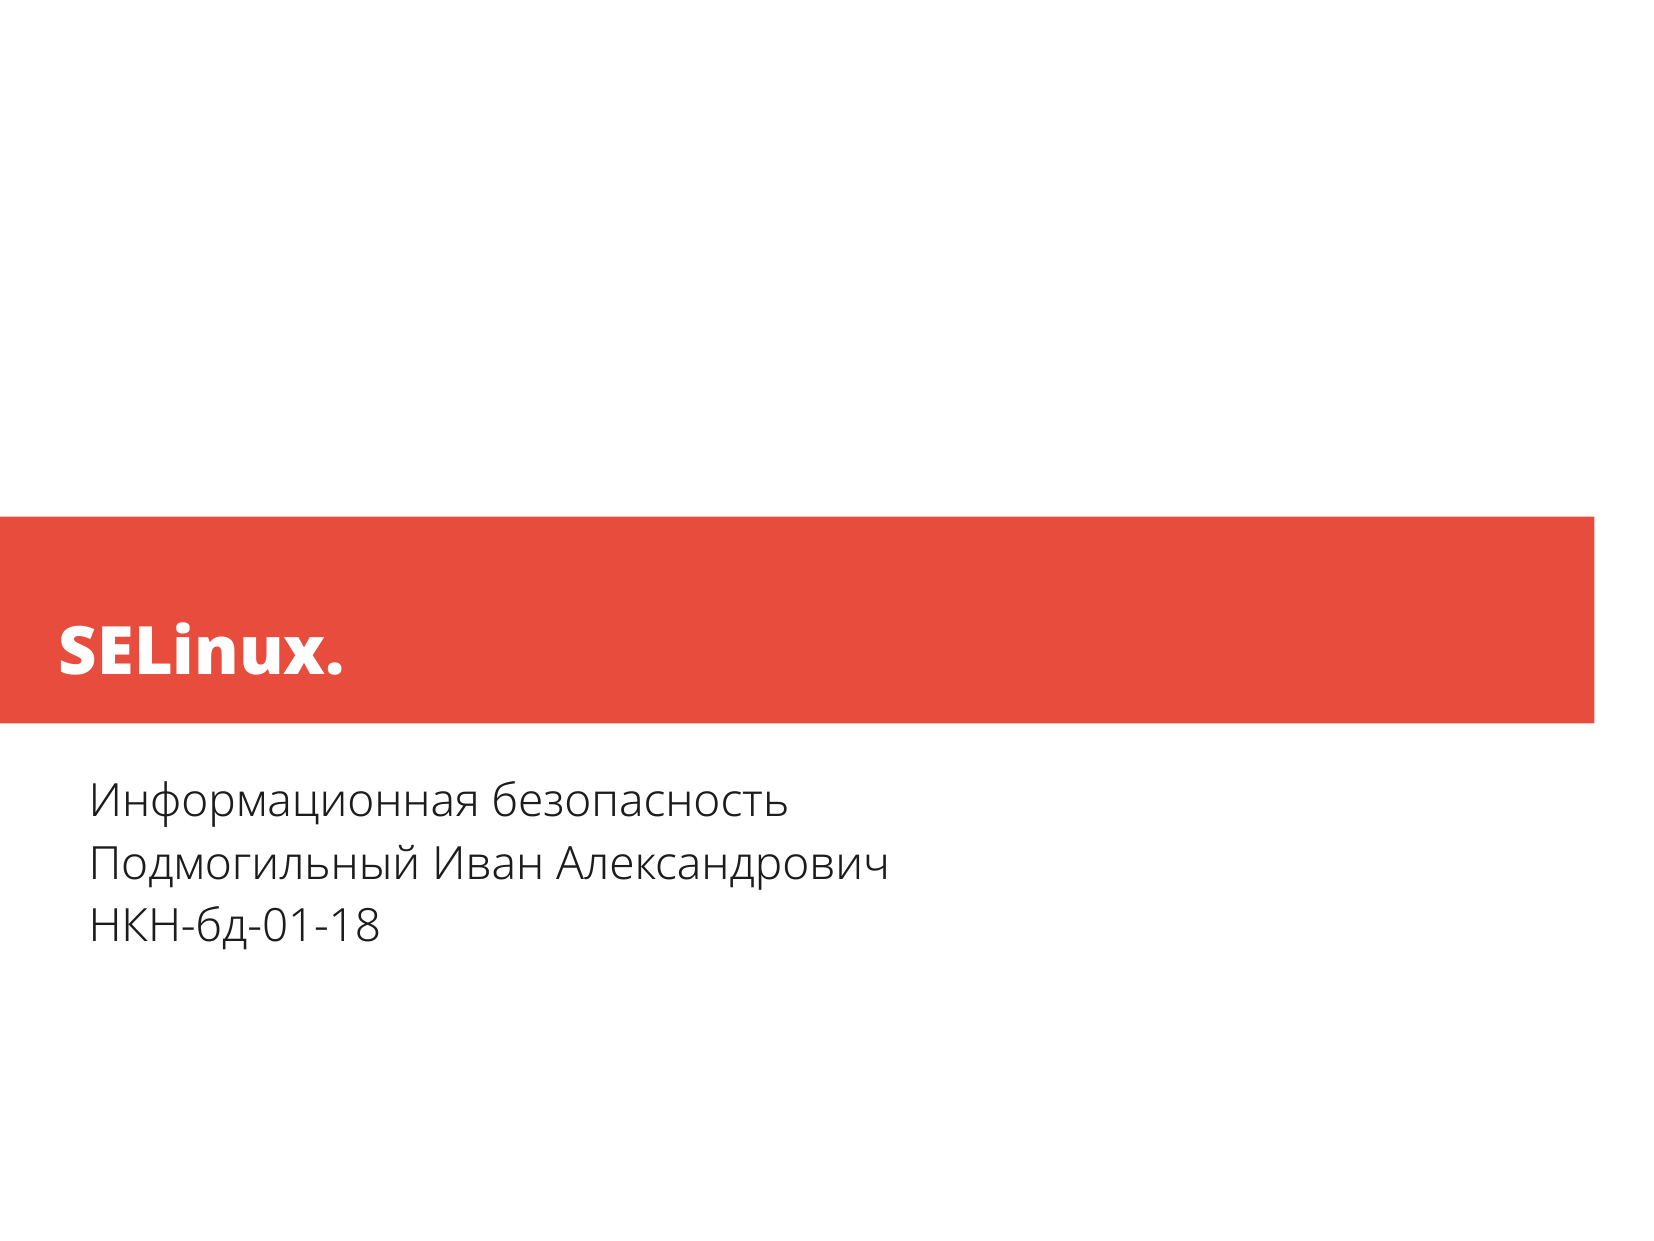

# SELinux.
Информационная безопасность
Подмогильный Иван Александрович
НКН-бд-01-18